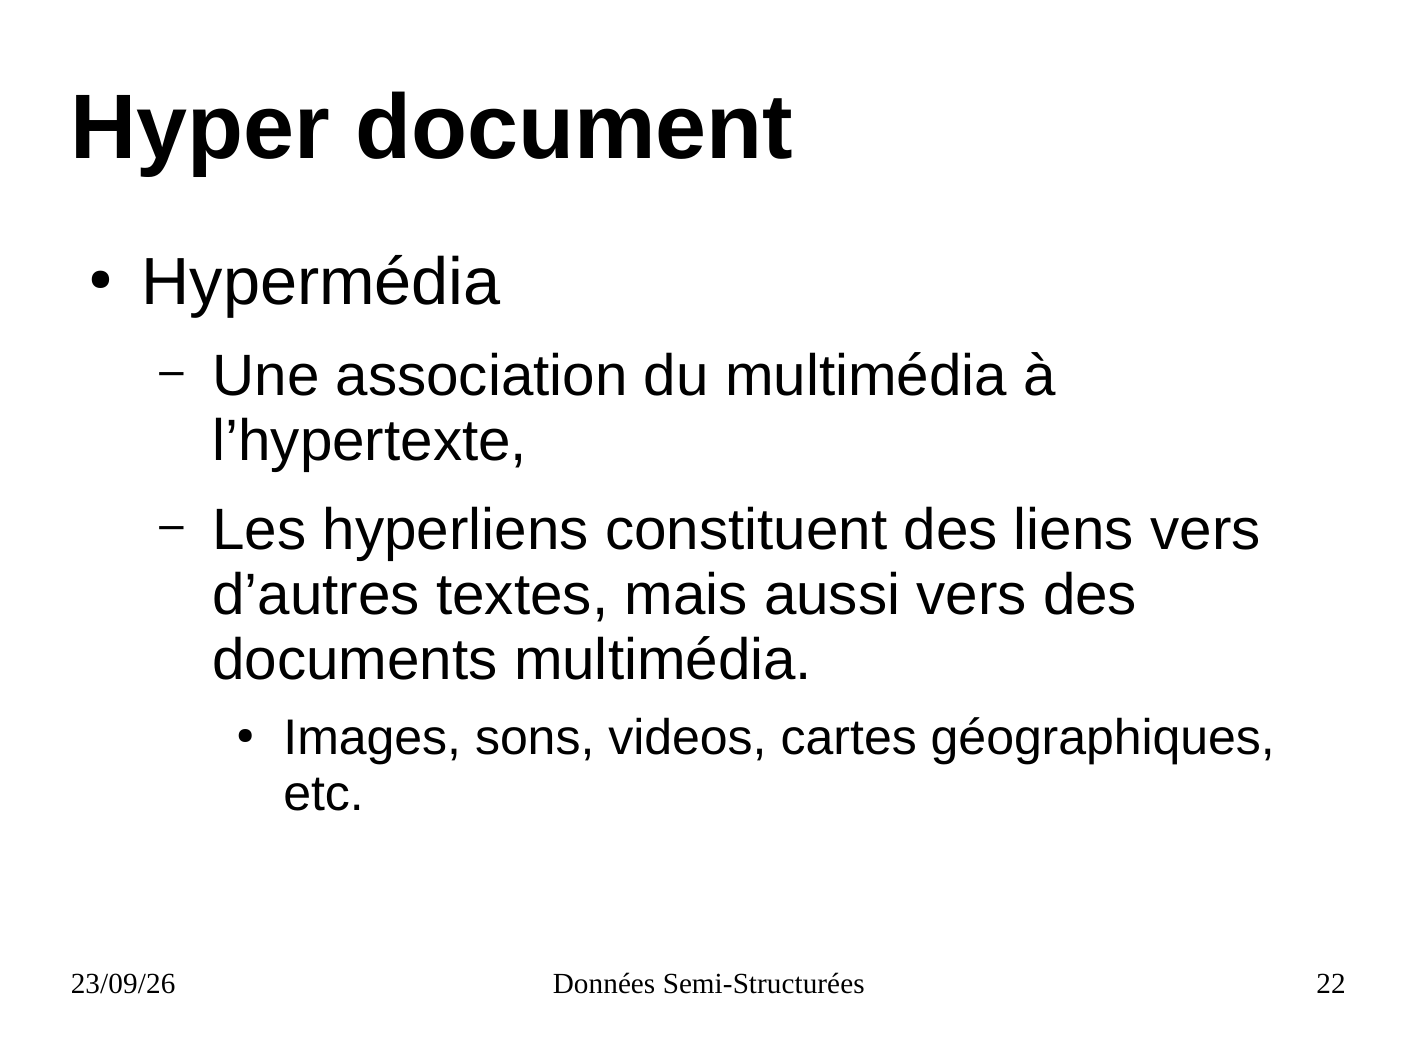

# Hyper document
Hypermédia
Une association du multimédia à l’hypertexte,
Les hyperliens constituent des liens vers d’autres textes, mais aussi vers des documents multimédia.
Images, sons, videos, cartes géographiques, etc.
Données Semi-Structurées
22